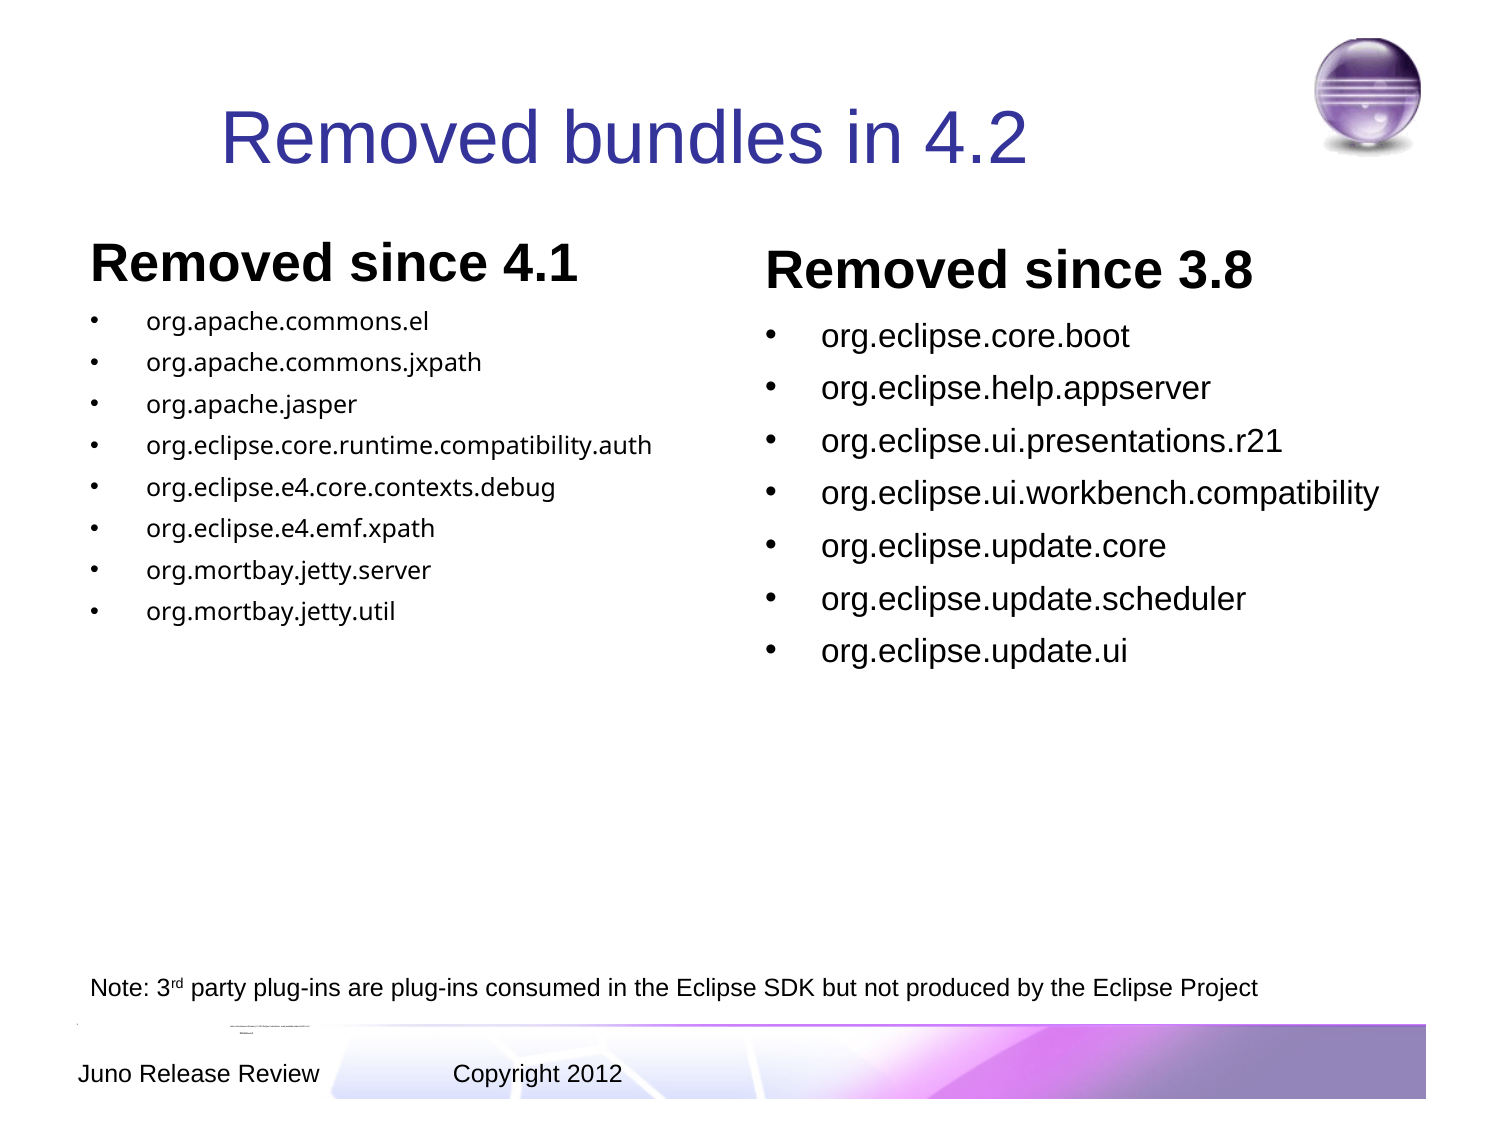

# Removed bundles in 4.2
Removed since 4.1
org.apache.commons.el
org.apache.commons.jxpath
org.apache.jasper
org.eclipse.core.runtime.compatibility.auth
org.eclipse.e4.core.contexts.debug
org.eclipse.e4.emf.xpath
org.mortbay.jetty.server
org.mortbay.jetty.util
Removed since 3.8
org.eclipse.core.boot
org.eclipse.help.appserver
org.eclipse.ui.presentations.r21
org.eclipse.ui.workbench.compatibility
org.eclipse.update.core
org.eclipse.update.scheduler
org.eclipse.update.ui
Note: 3rd party plug-ins are plug-ins consumed in the Eclipse SDK but not produced by the Eclipse Project
9
Copyright 2012